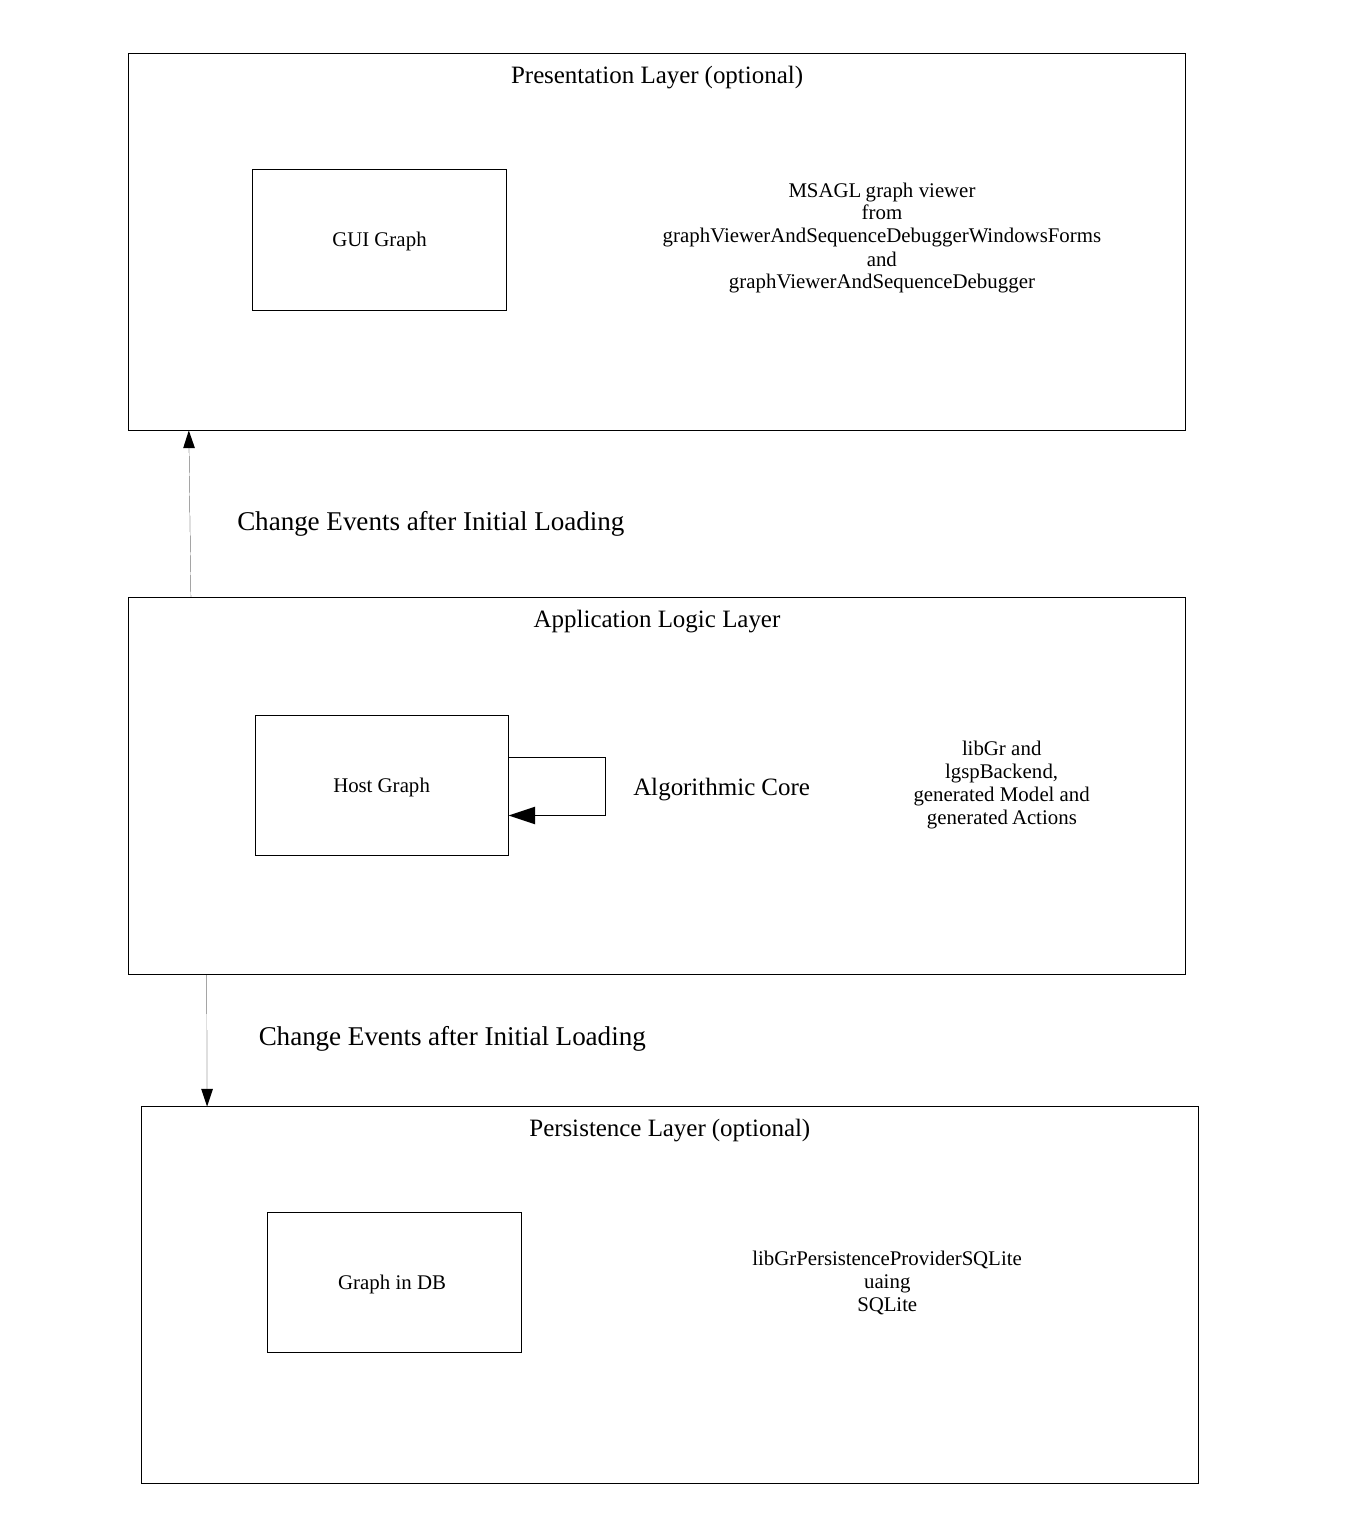

Presentation Layer (optional)
GUI Graph
MSAGL graph viewer
from graphViewerAndSequenceDebuggerWindowsForms and
graphViewerAndSequenceDebugger
Change Events after Initial Loading
Application Logic Layer
Host Graph
libGr and
lgspBackend,
generated Model and
generated Actions
Algorithmic Core
Change Events after Initial Loading
Persistence Layer (optional)
Graph in DB
libGrPersistenceProviderSQLite
uaing
SQLite